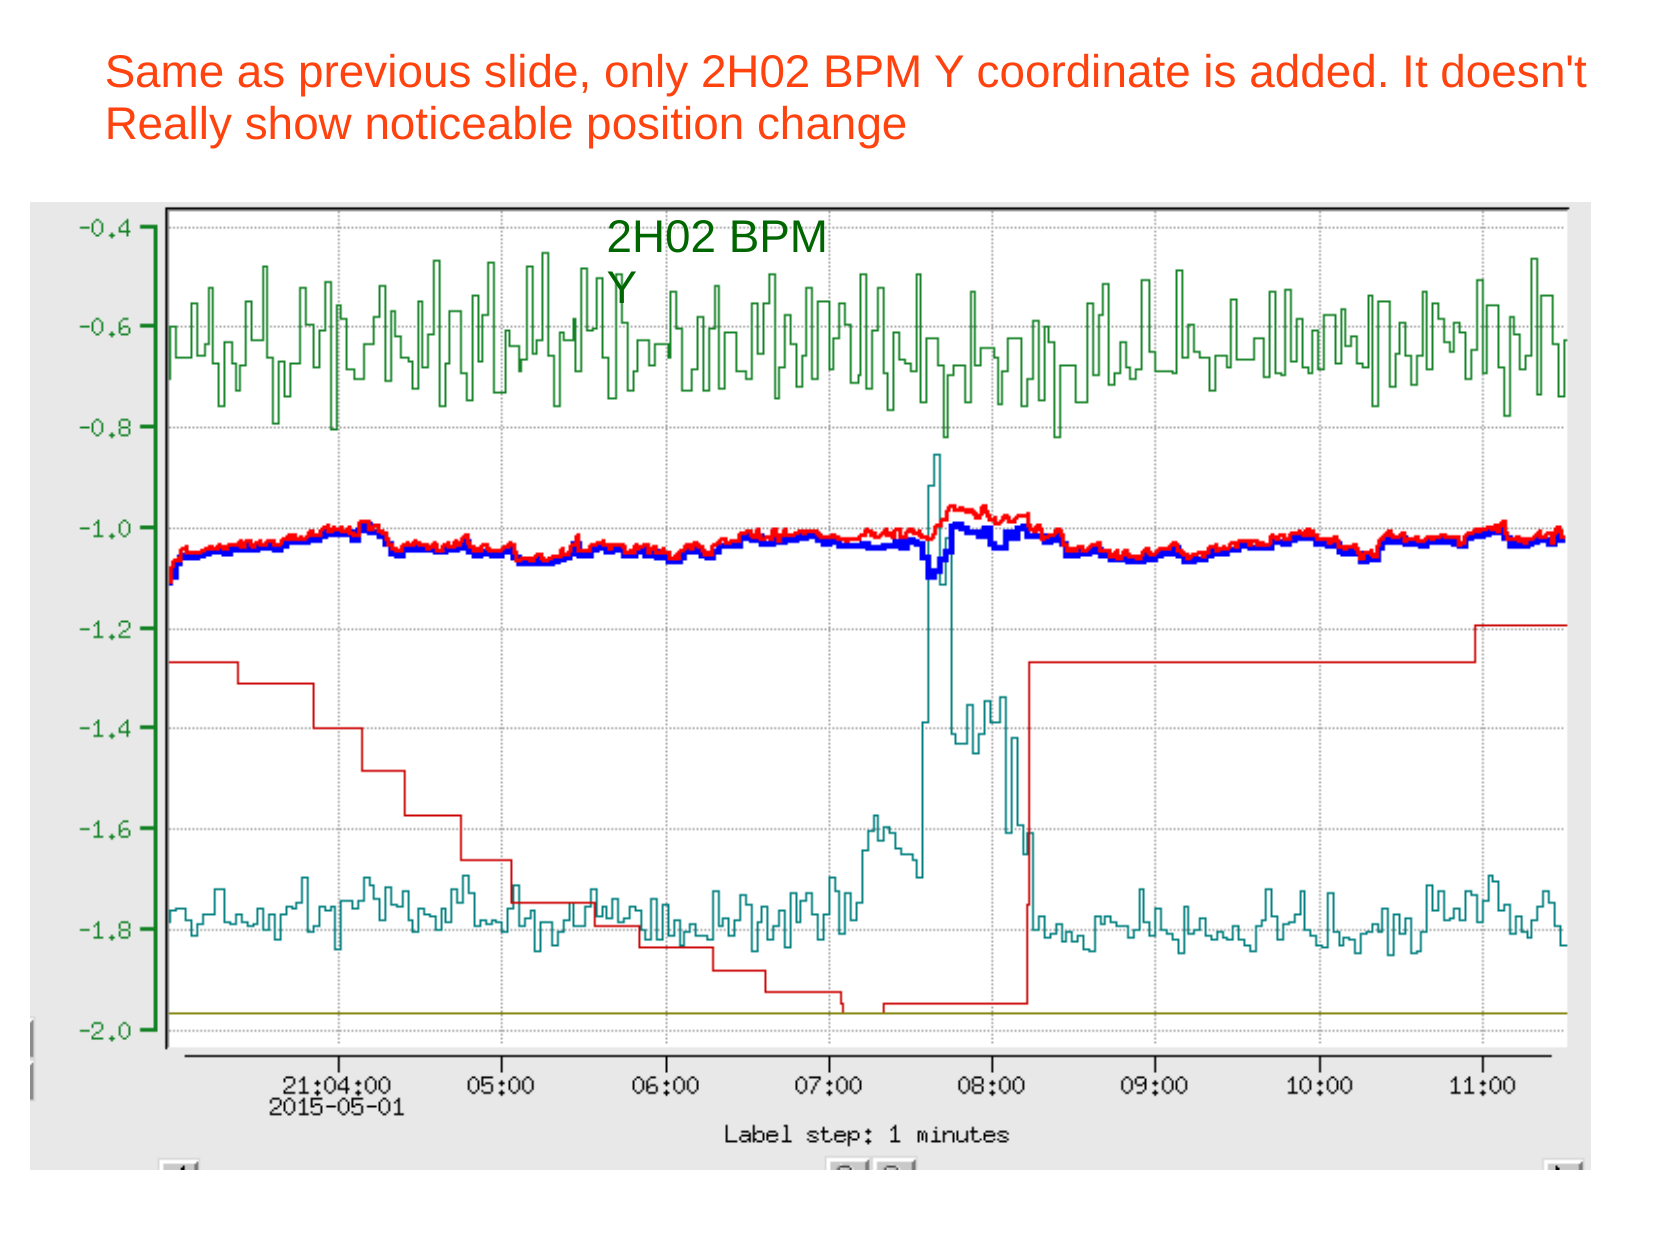

Same as previous slide, only 2H02 BPM Y coordinate is added. It doesn't
Really show noticeable position change
2H02 BPM Y